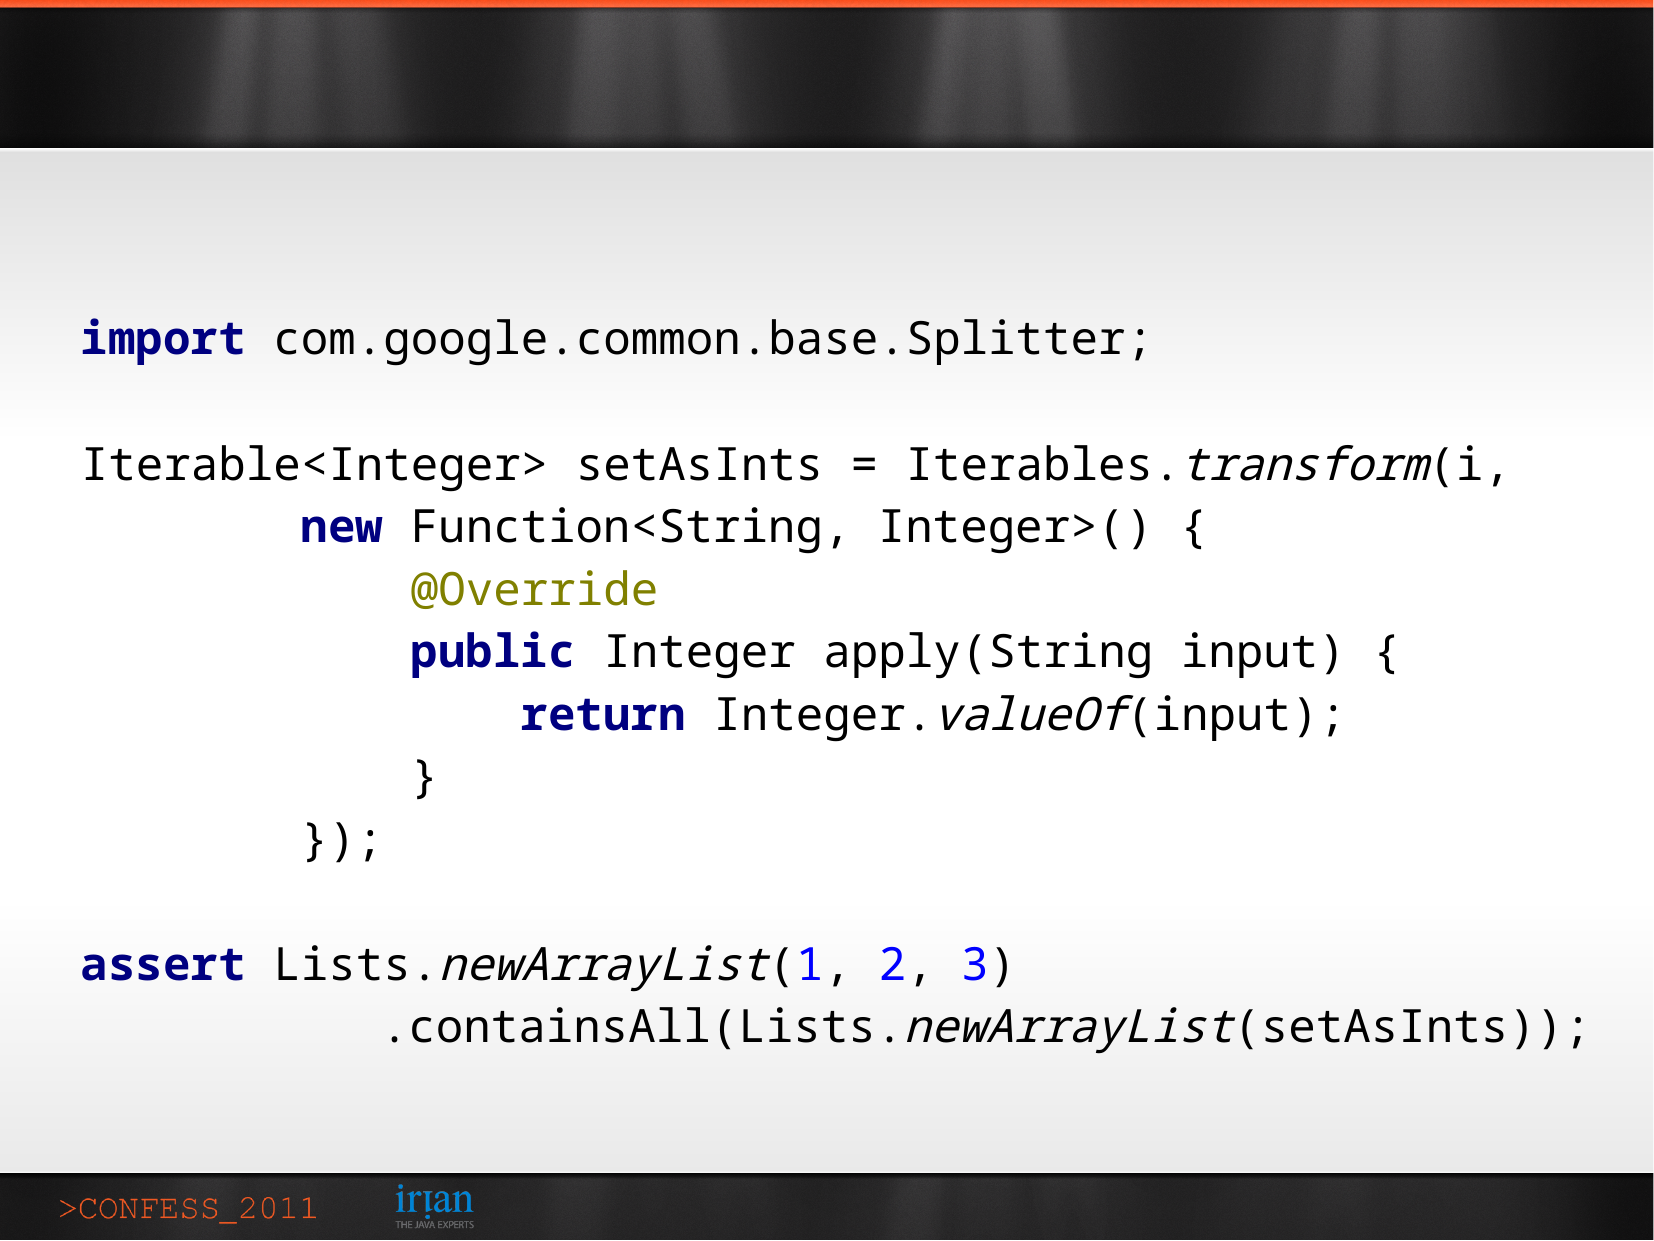

#
import com.google.common.base.Splitter;
Iterable<Integer> setAsInts = Iterables.transform(i,
 new Function<String, Integer>() {
 @Override
 public Integer apply(String input) {
 return Integer.valueOf(input);
 }
 });
assert Lists.newArrayList(1, 2, 3)
				.containsAll(Lists.newArrayList(setAsInts));